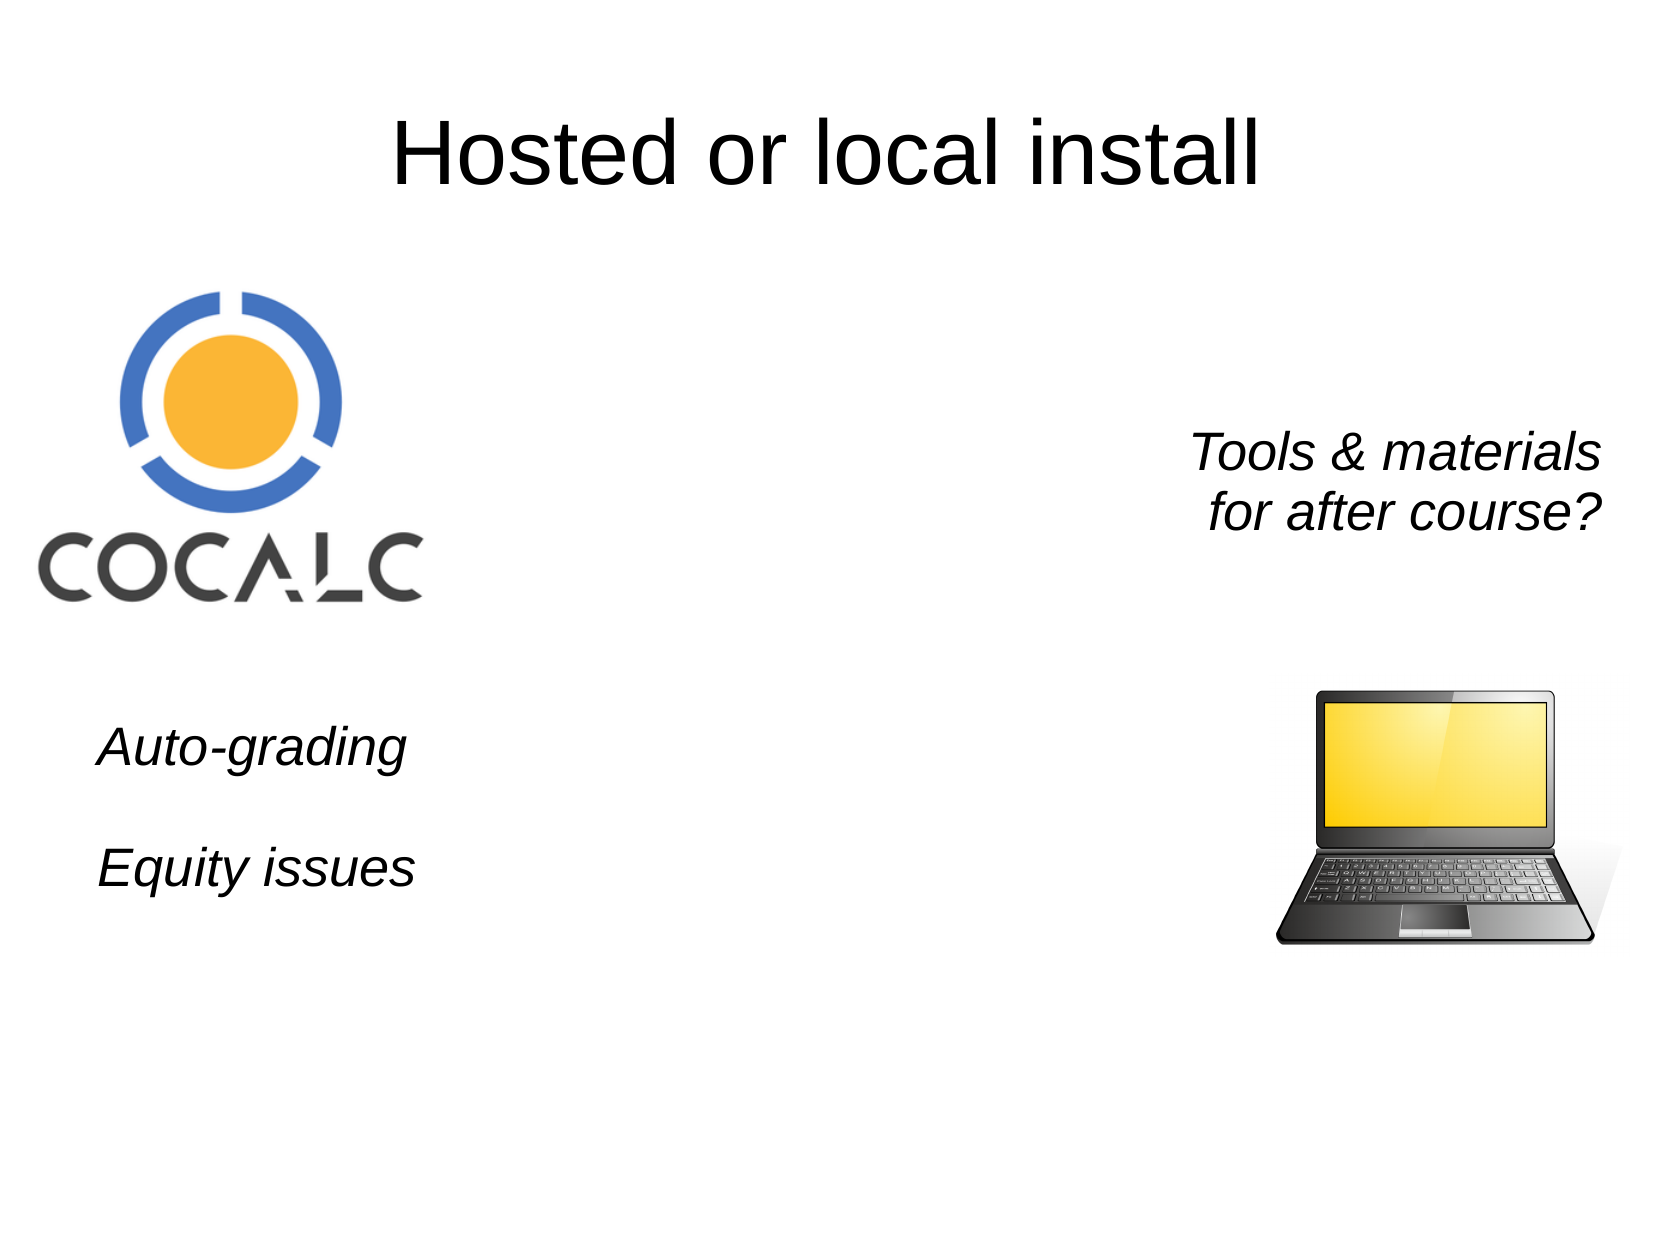

# Hosted or local install
Tools & materials
for after course?
Auto-grading
Equity issues